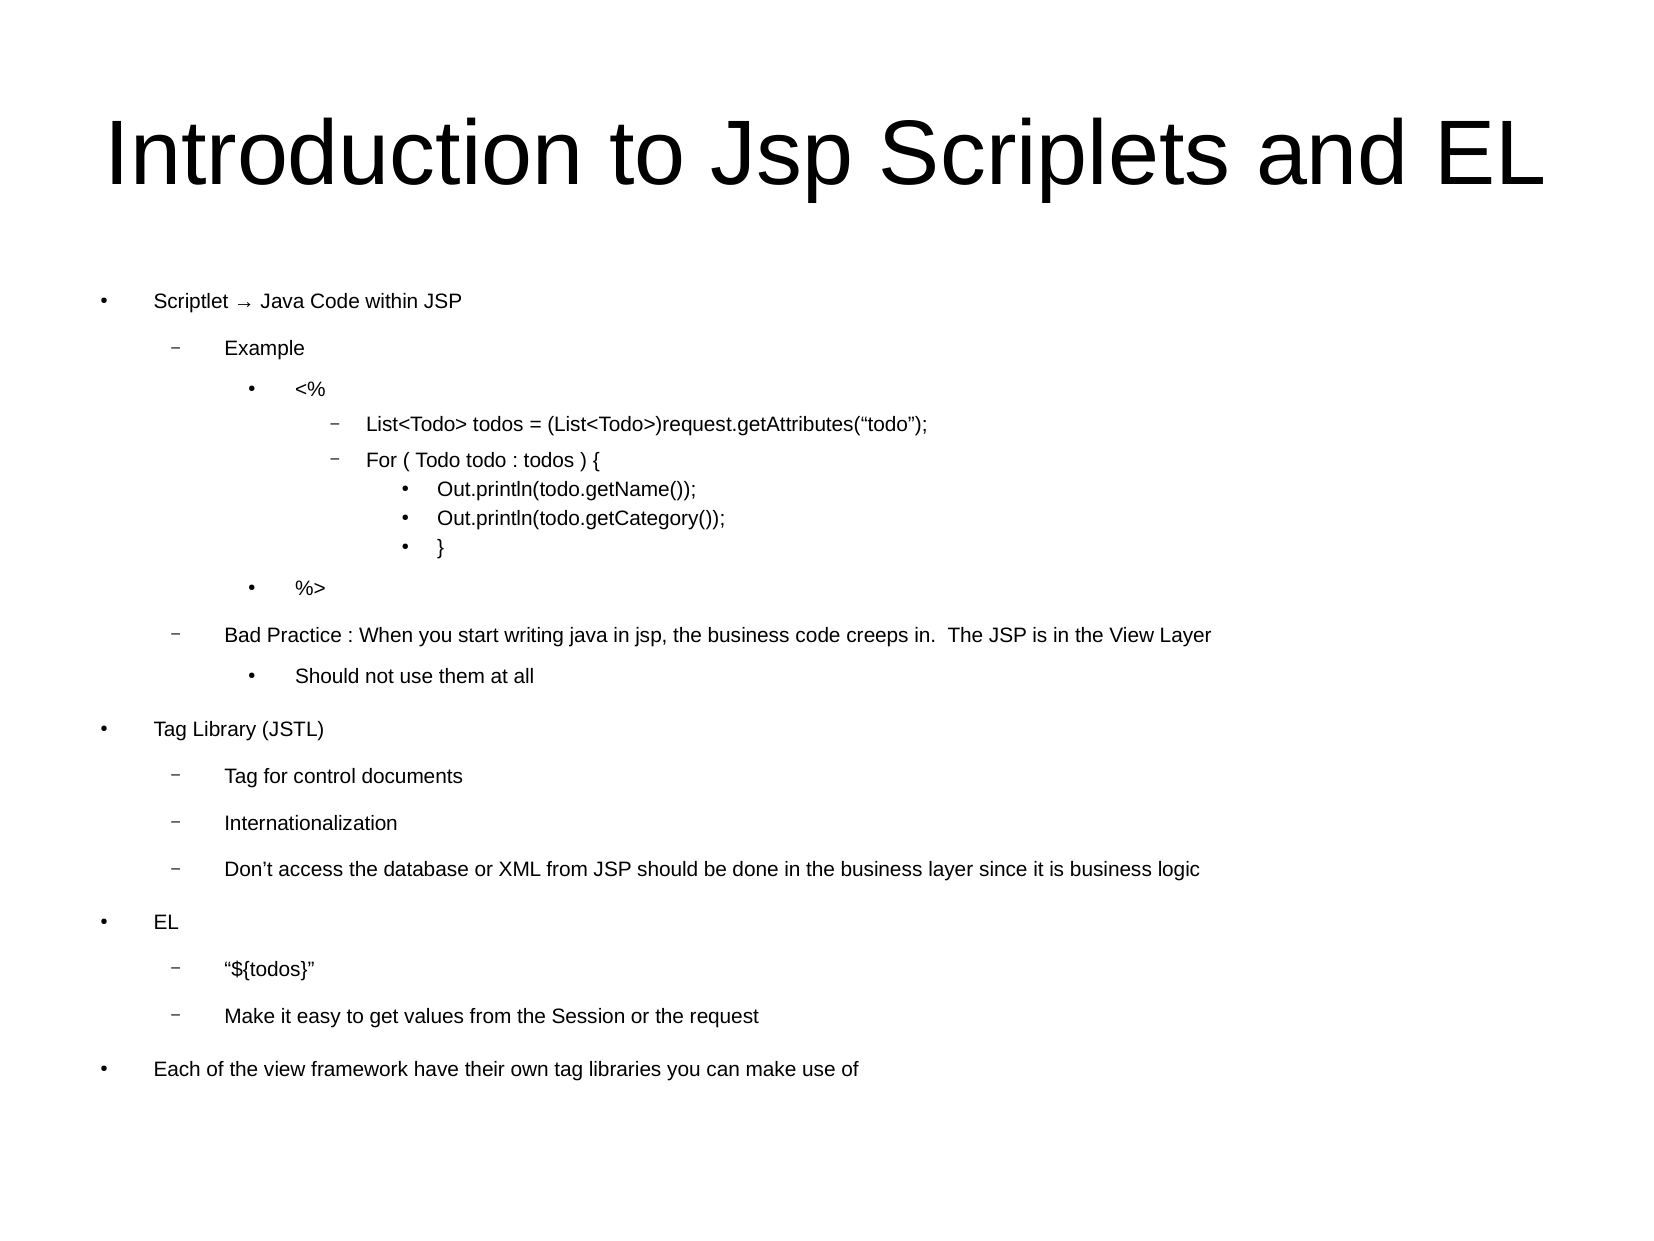

# Introduction to Jsp Scriplets and EL
Scriptlet → Java Code within JSP
Example
<%
List<Todo> todos = (List<Todo>)request.getAttributes(“todo”);
For ( Todo todo : todos ) {
Out.println(todo.getName());
Out.println(todo.getCategory());
}
%>
Bad Practice : When you start writing java in jsp, the business code creeps in. The JSP is in the View Layer
Should not use them at all
Tag Library (JSTL)
Tag for control documents
Internationalization
Don’t access the database or XML from JSP should be done in the business layer since it is business logic
EL
“${todos}”
Make it easy to get values from the Session or the request
Each of the view framework have their own tag libraries you can make use of